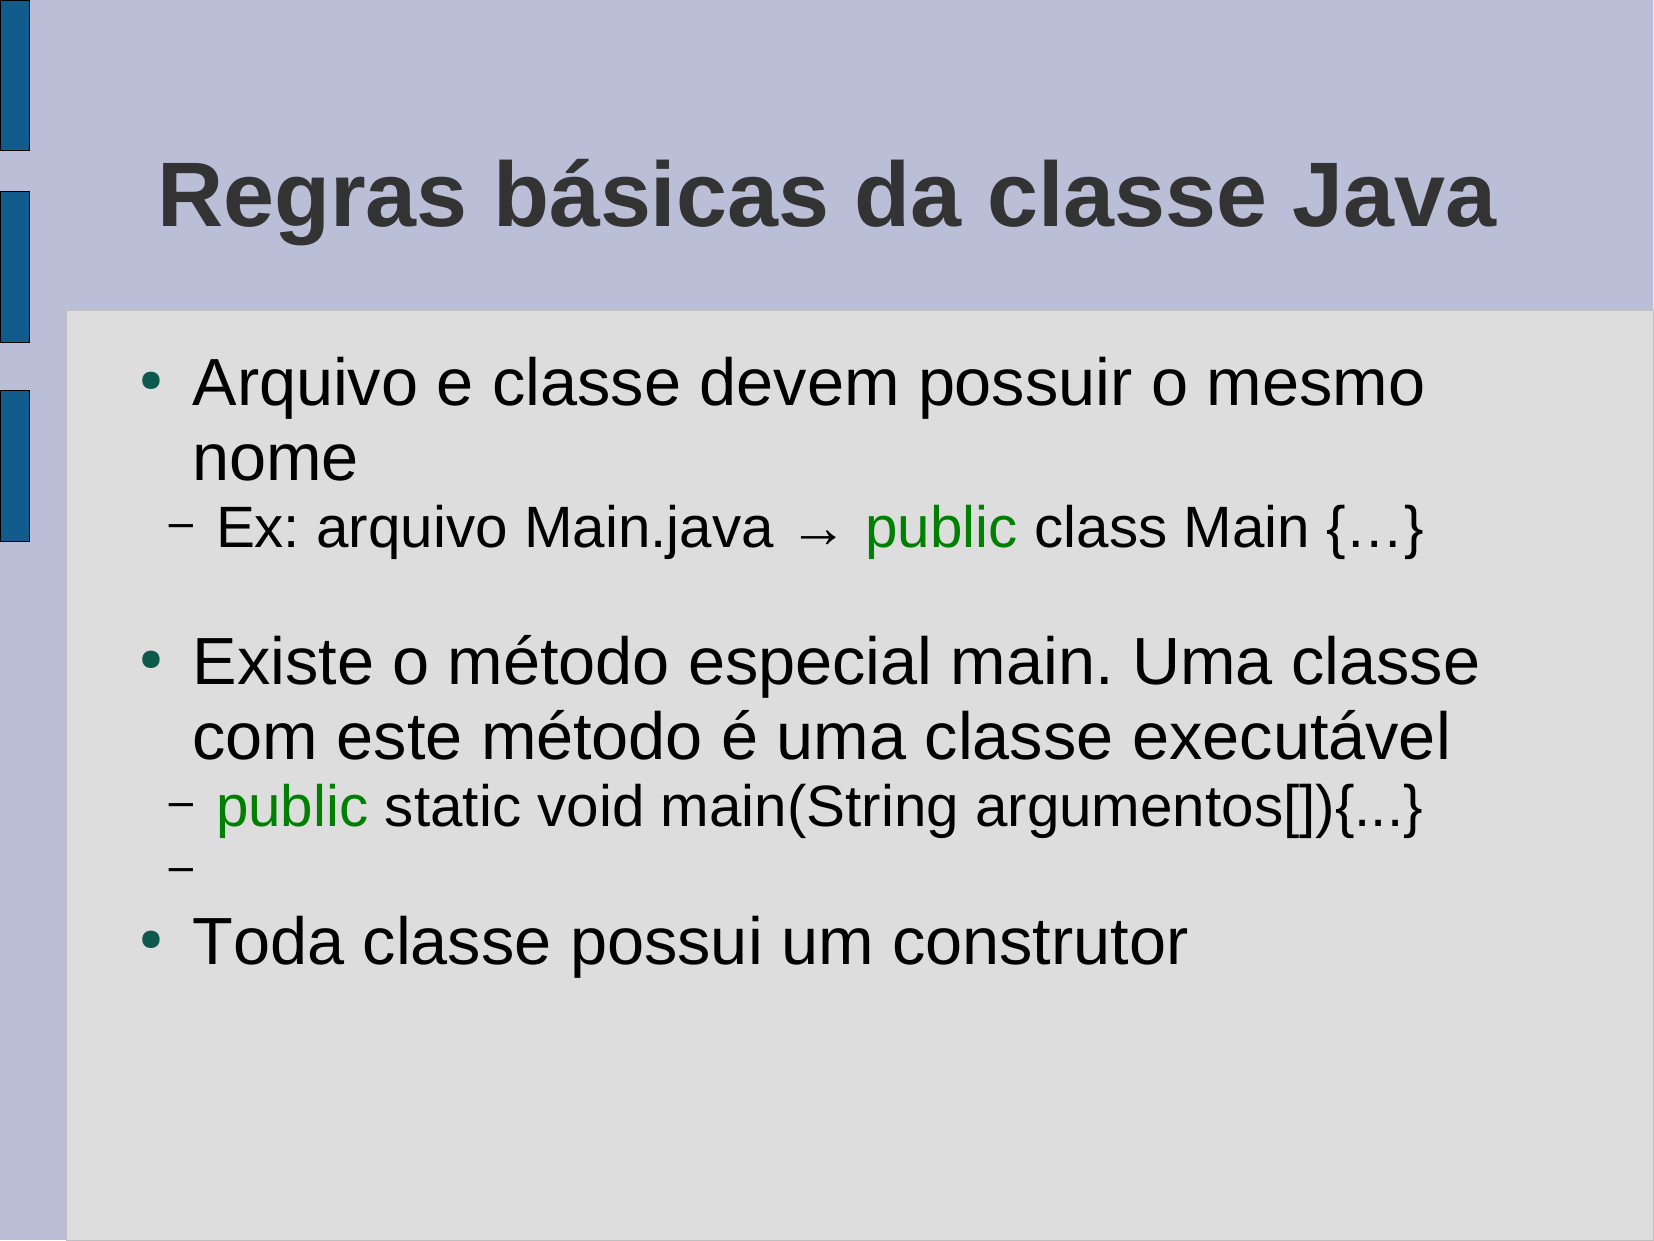

# Regras básicas da classe Java
Arquivo e classe devem possuir o mesmo nome
Ex: arquivo Main.java → public class Main {…}
Existe o método especial main. Uma classe com este método é uma classe executável
public static void main(String argumentos[]){...}
Toda classe possui um construtor